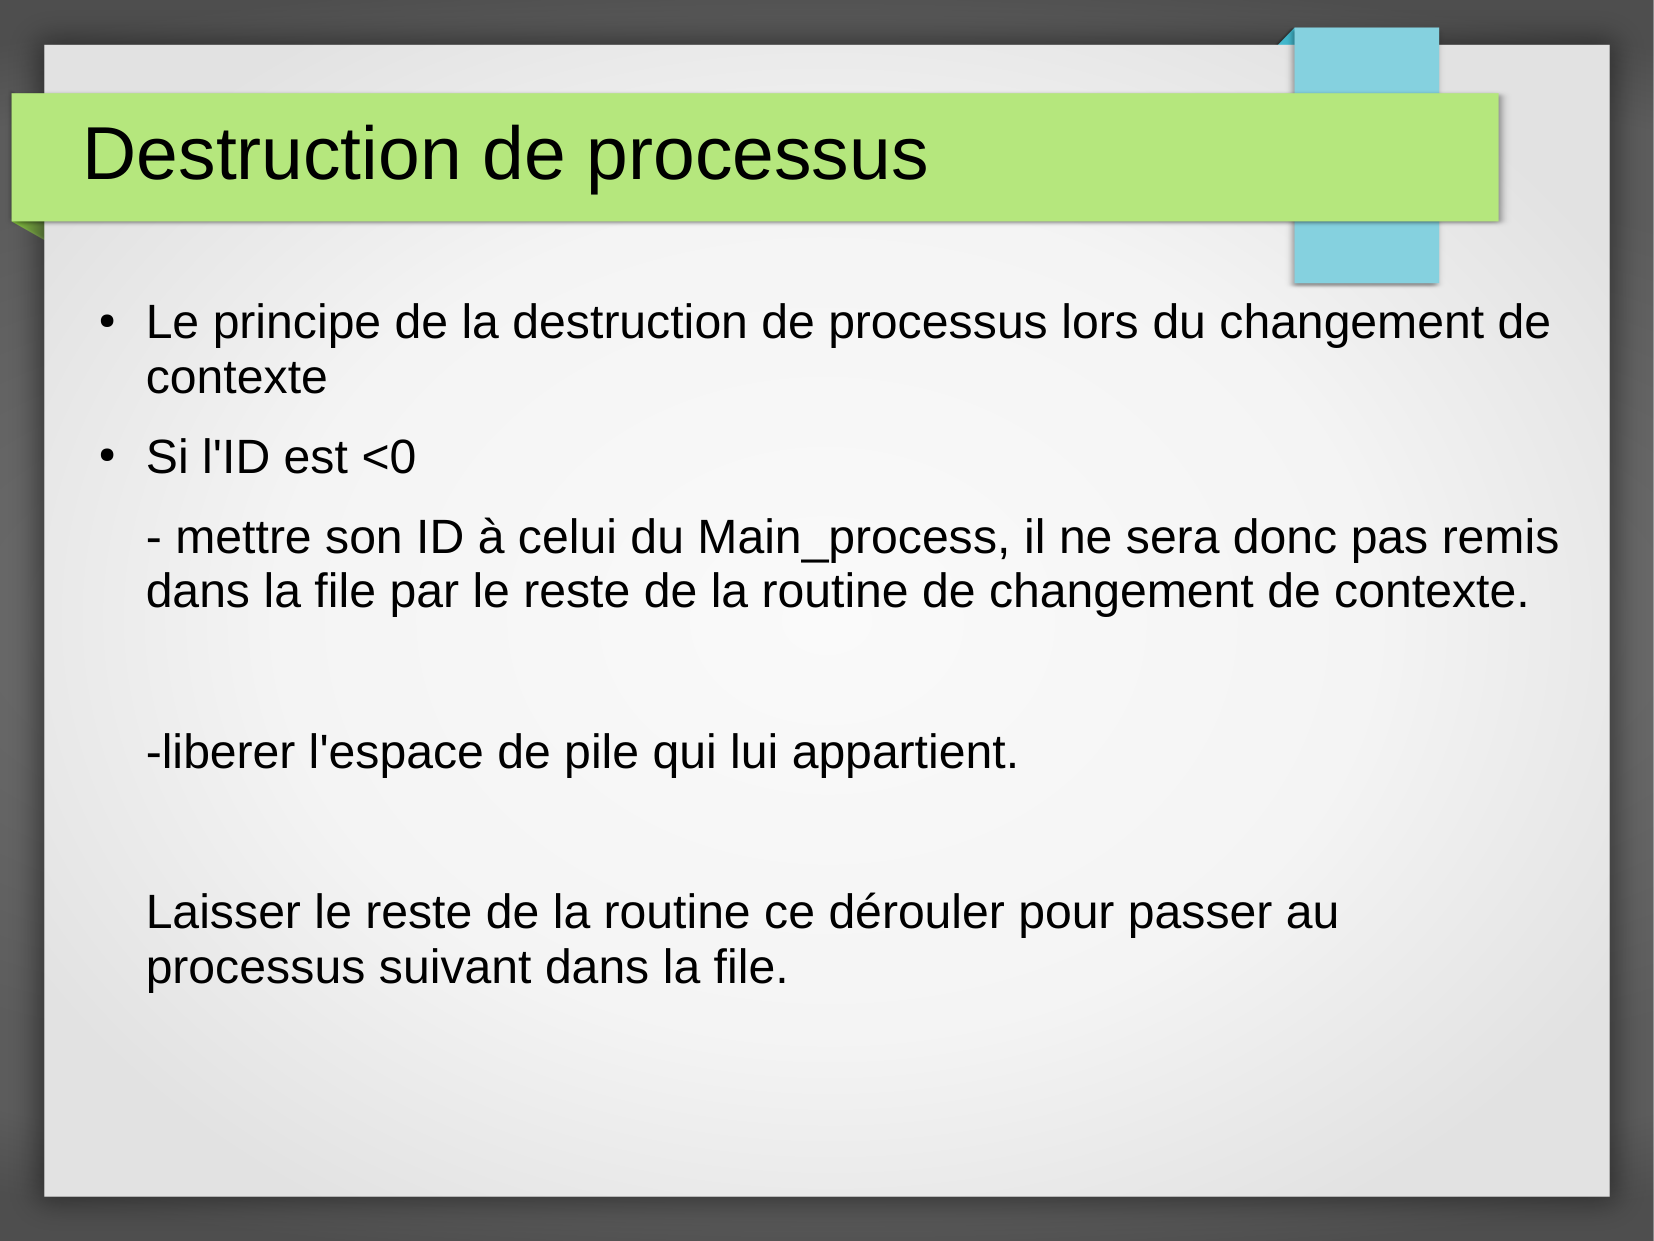

# Destruction de processus
Le principe de la destruction de processus lors du changement de contexte
Si l'ID est <0
- mettre son ID à celui du Main_process, il ne sera donc pas remis dans la file par le reste de la routine de changement de contexte.
-liberer l'espace de pile qui lui appartient.
Laisser le reste de la routine ce dérouler pour passer au processus suivant dans la file.